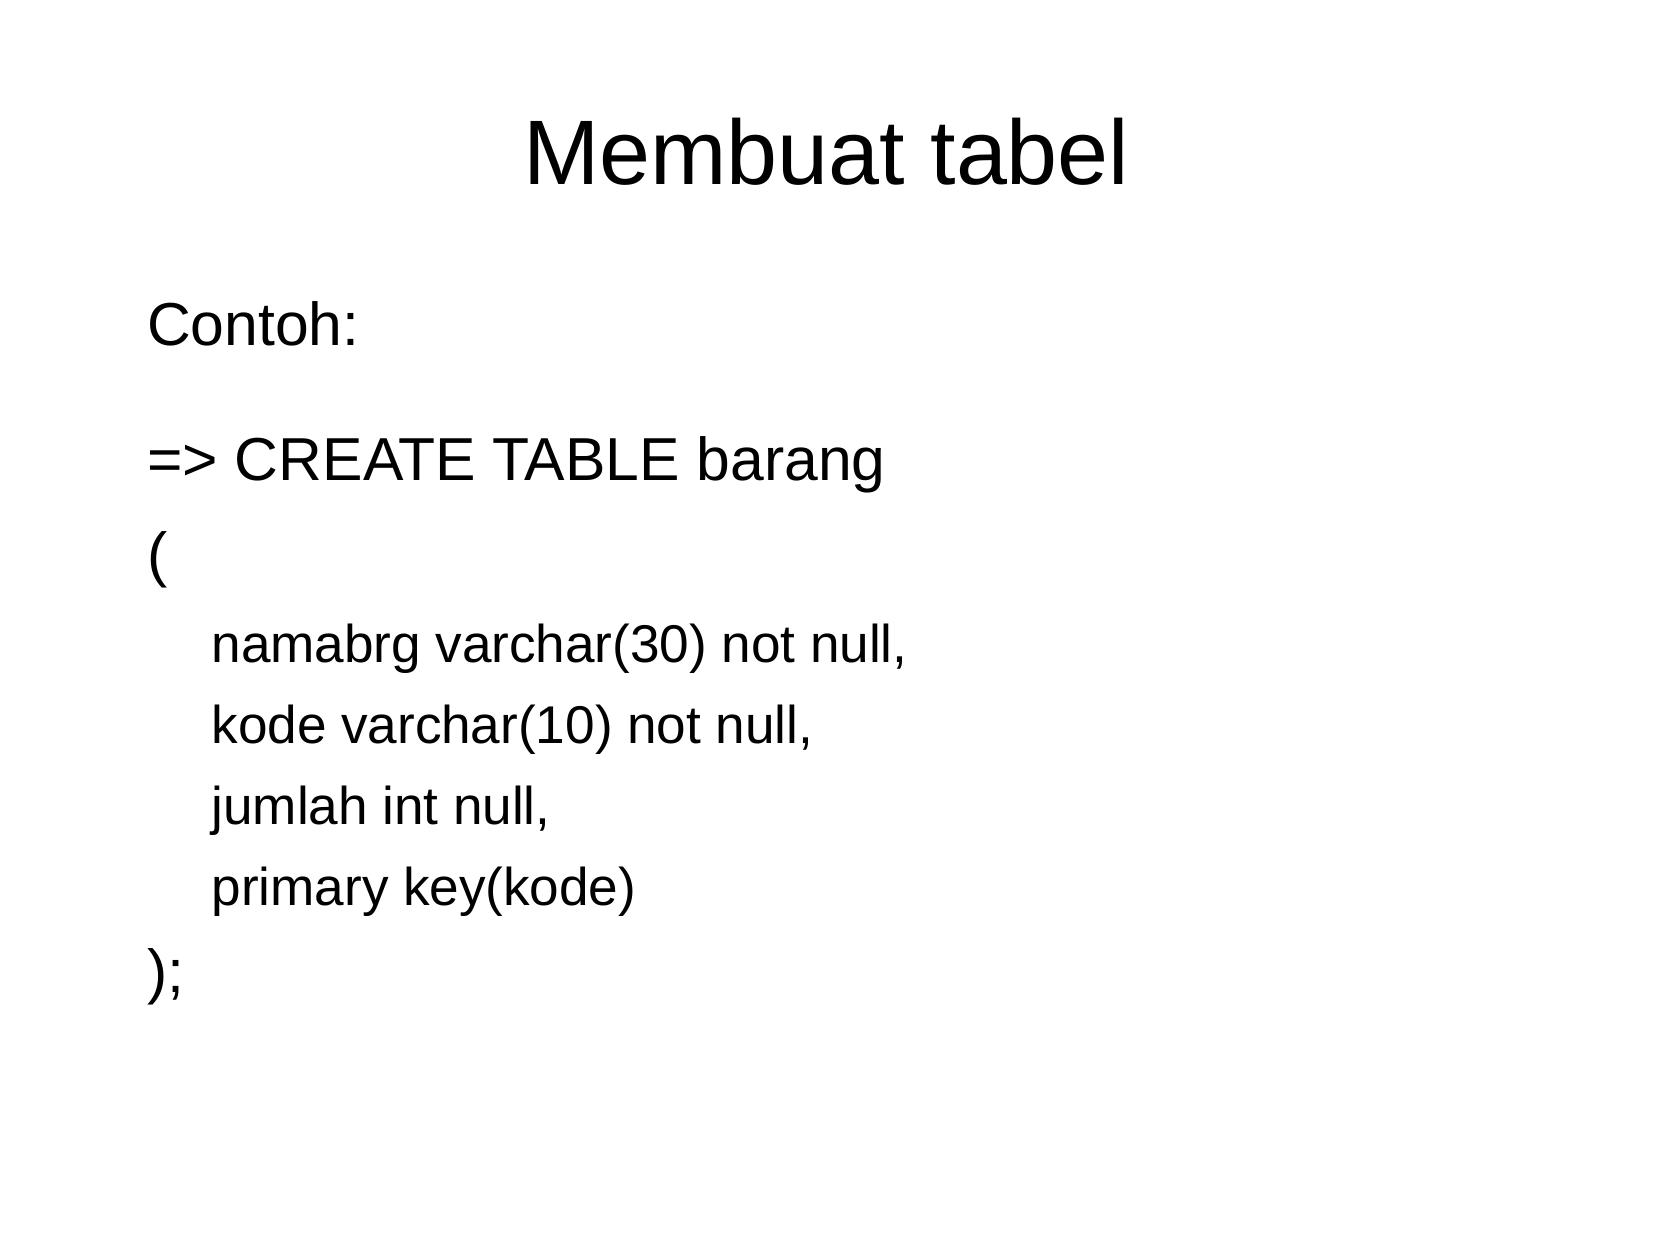

# Membuat tabel
Contoh:
=> CREATE TABLE barang
(
namabrg varchar(30) not null,
kode varchar(10) not null,
jumlah int null,
primary key(kode)
);